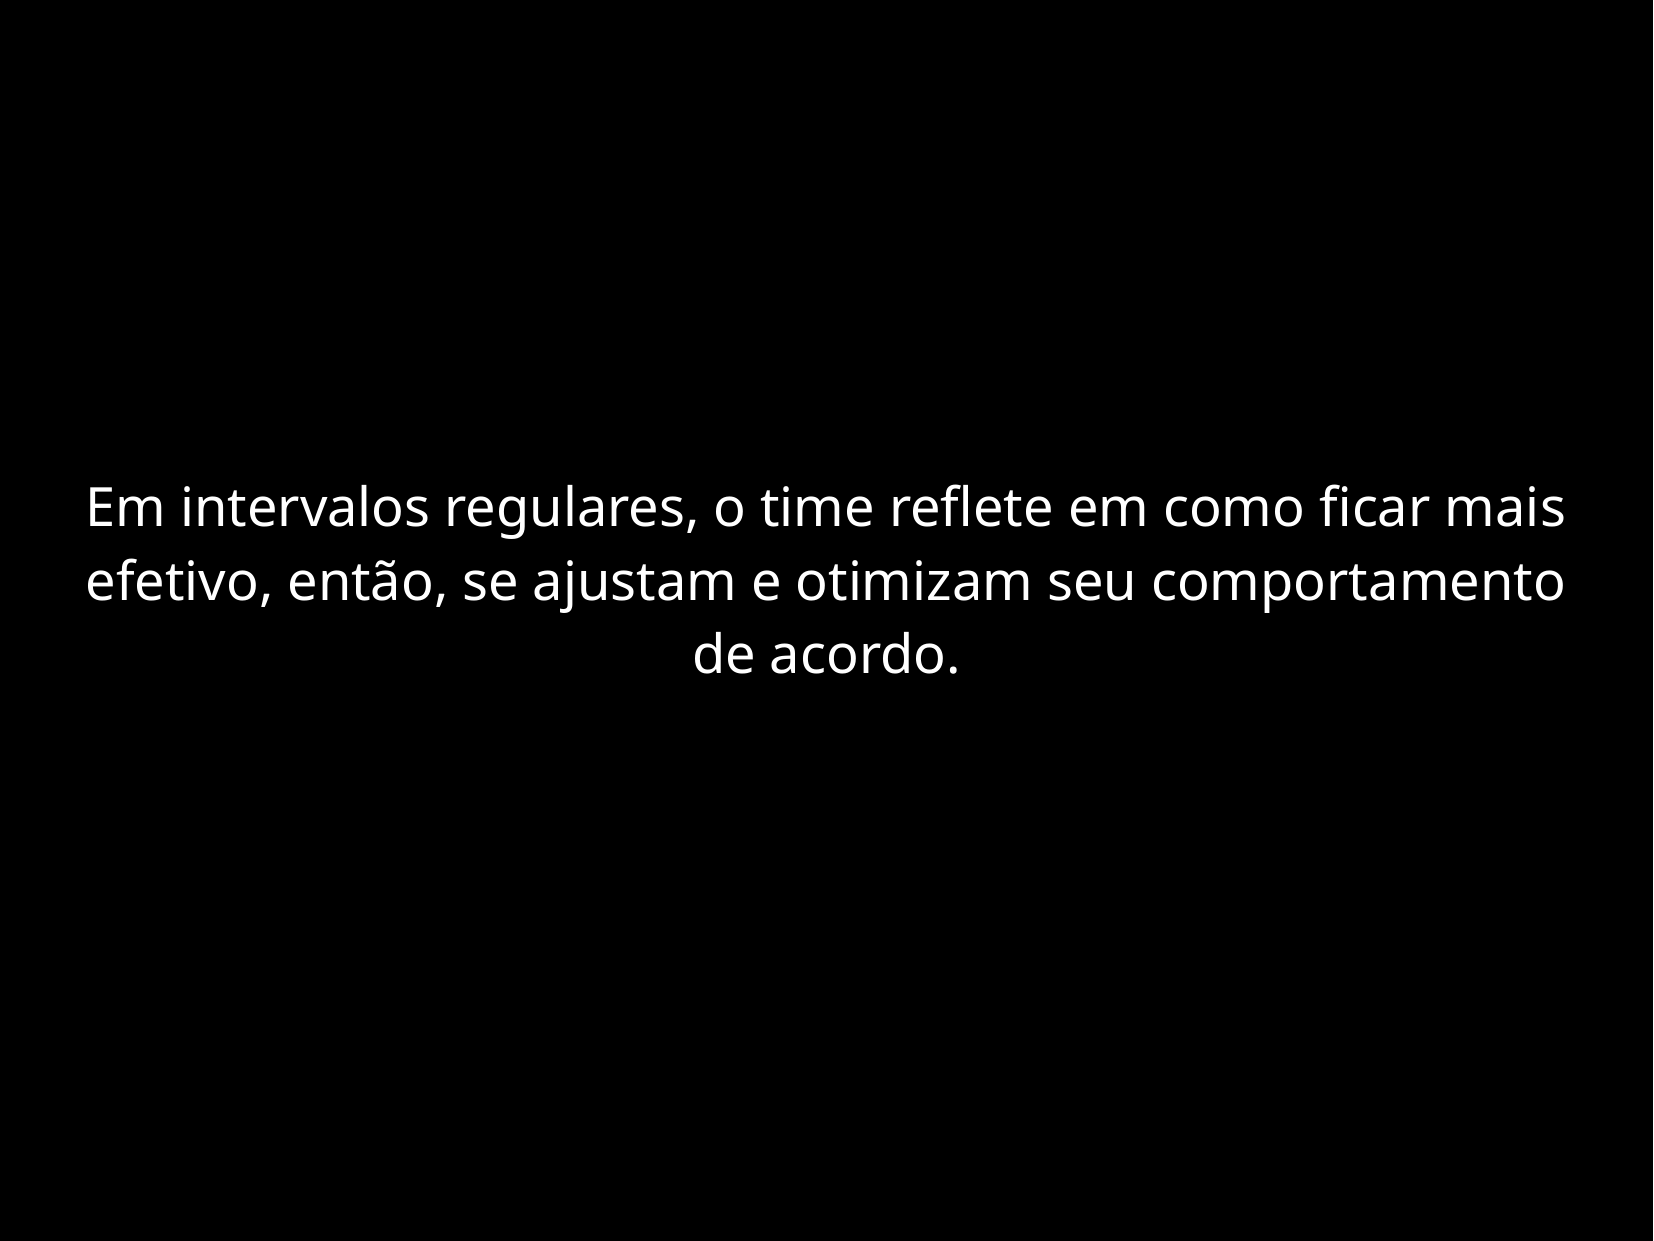

Em intervalos regulares, o time reflete em como ficar mais efetivo, então, se ajustam e otimizam seu comportamento de acordo.